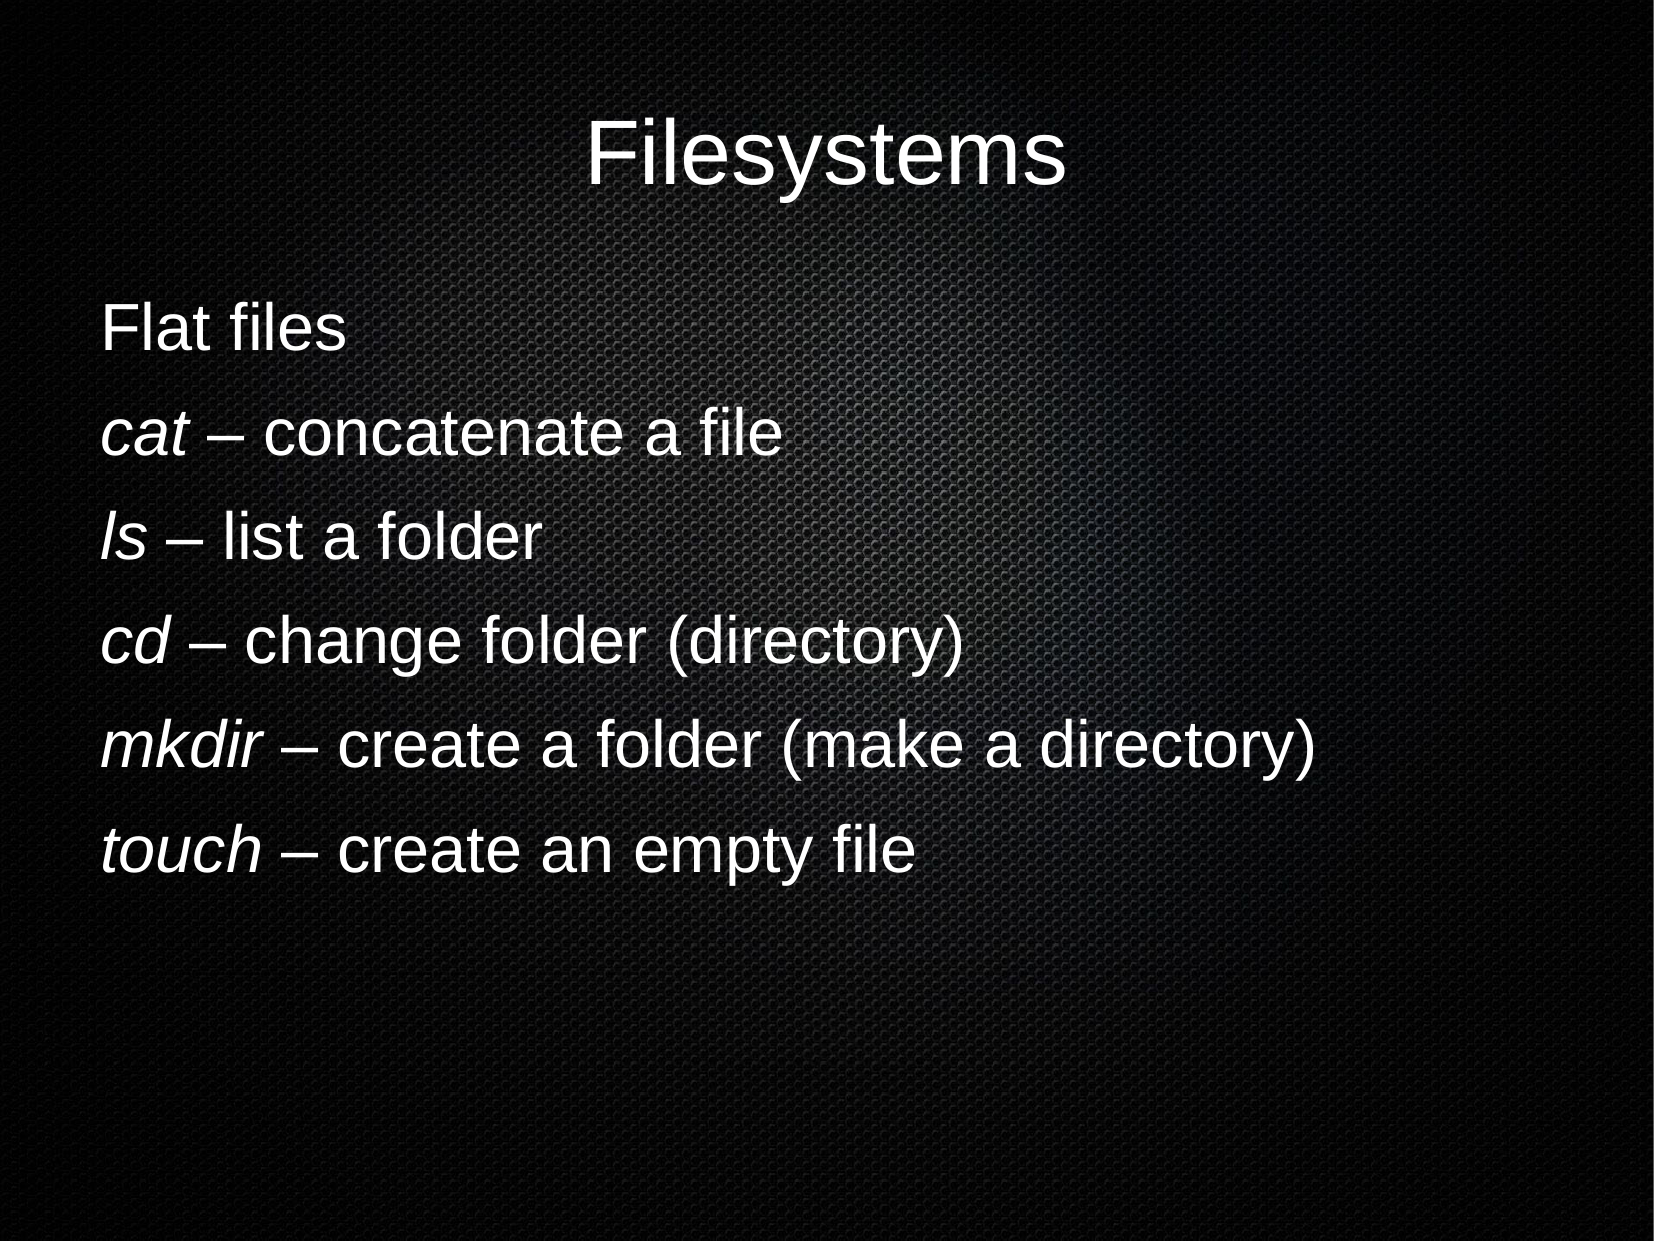

# Filesystems
Flat files
cat – concatenate a file
ls – list a folder
cd – change folder (directory)
mkdir – create a folder (make a directory)
touch – create an empty file